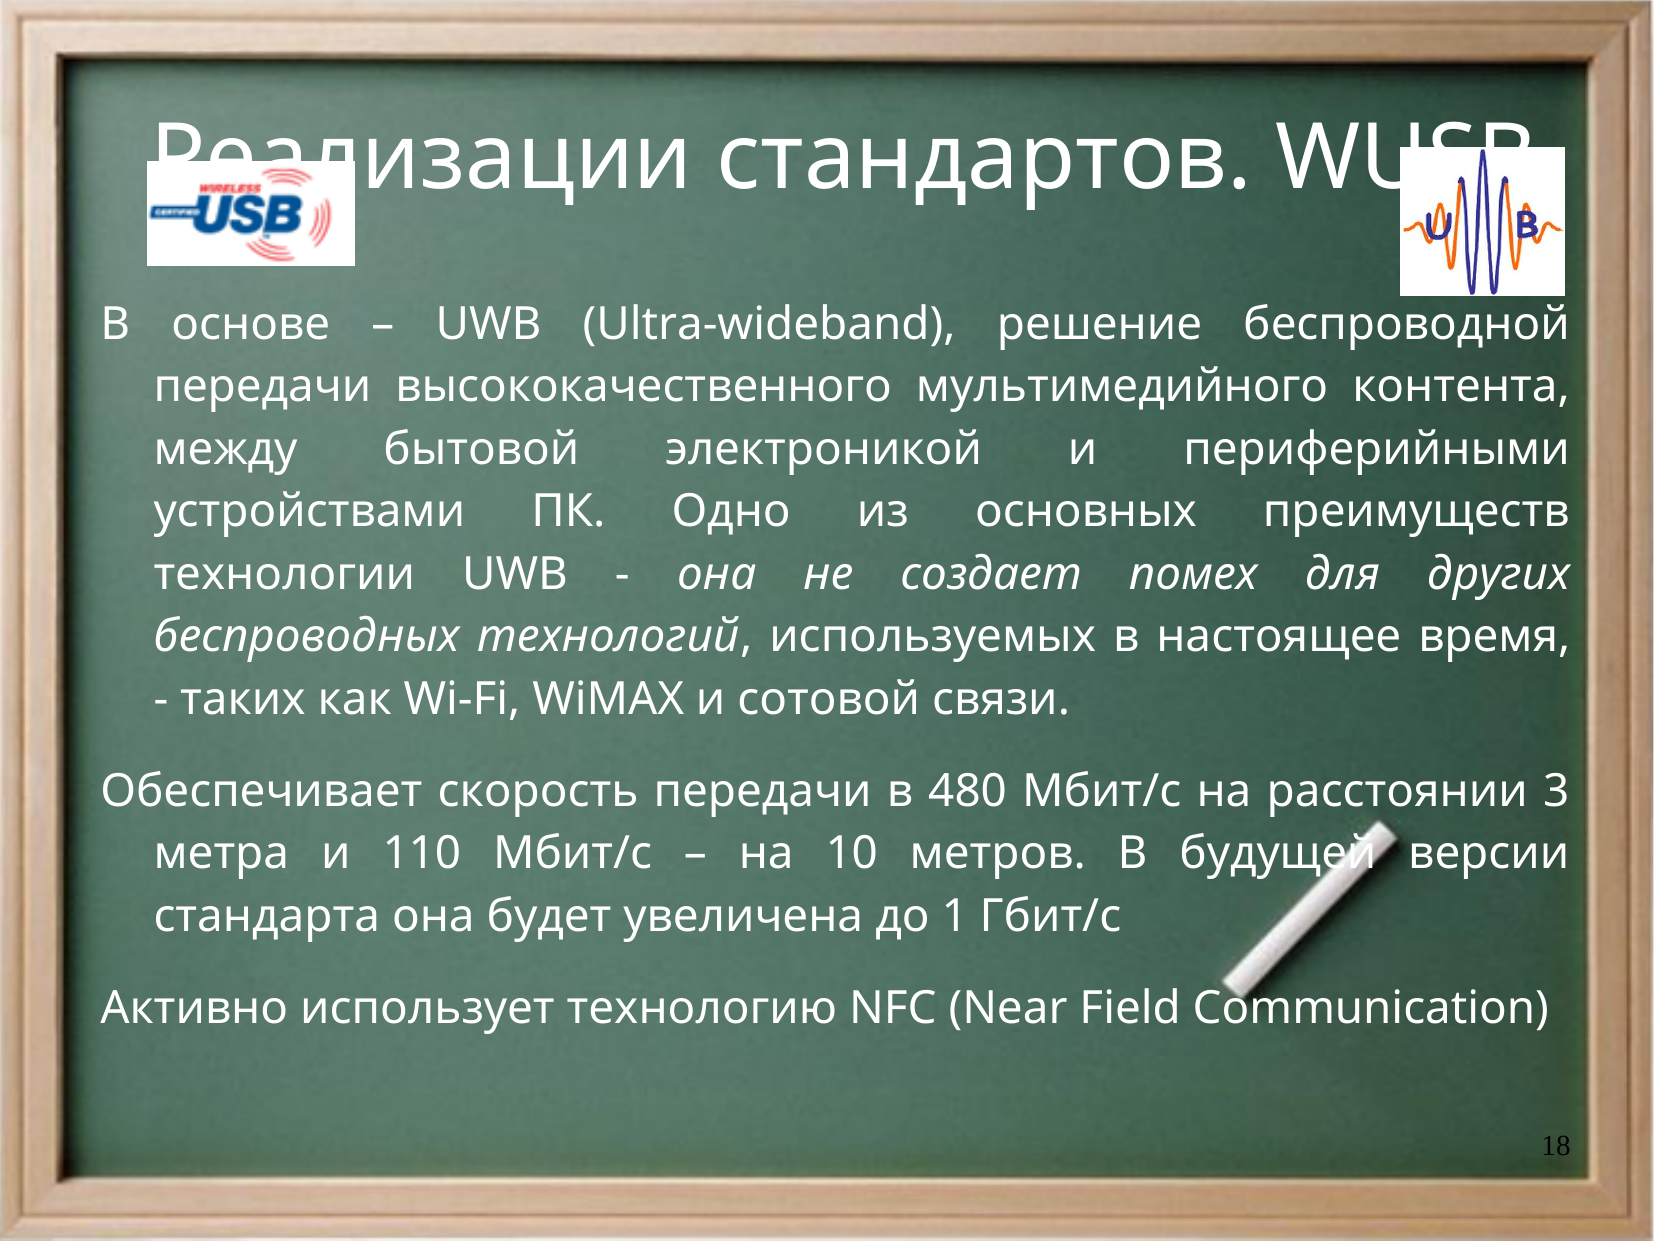

# Реализации стандартов. WUSB
В основе – UWB (Ultra-wideband), решение беспроводной передачи высококачественного мультимедийного контента, между бытовой электроникой и периферийными устройствами ПК. Одно из основных преимуществ технологии UWB - она не создает помех для других беспроводных технологий, используемых в настоящее время, - таких как Wi-Fi, WiMAX и сотовой связи.
Обеспечивает скорость передачи в 480 Мбит/с на расстоянии 3 метра и 110 Мбит/с – на 10 метров. В будущей версии стандарта она будет увеличена до 1 Гбит/с
Активно использует технологию NFC (Near Field Communication)
18